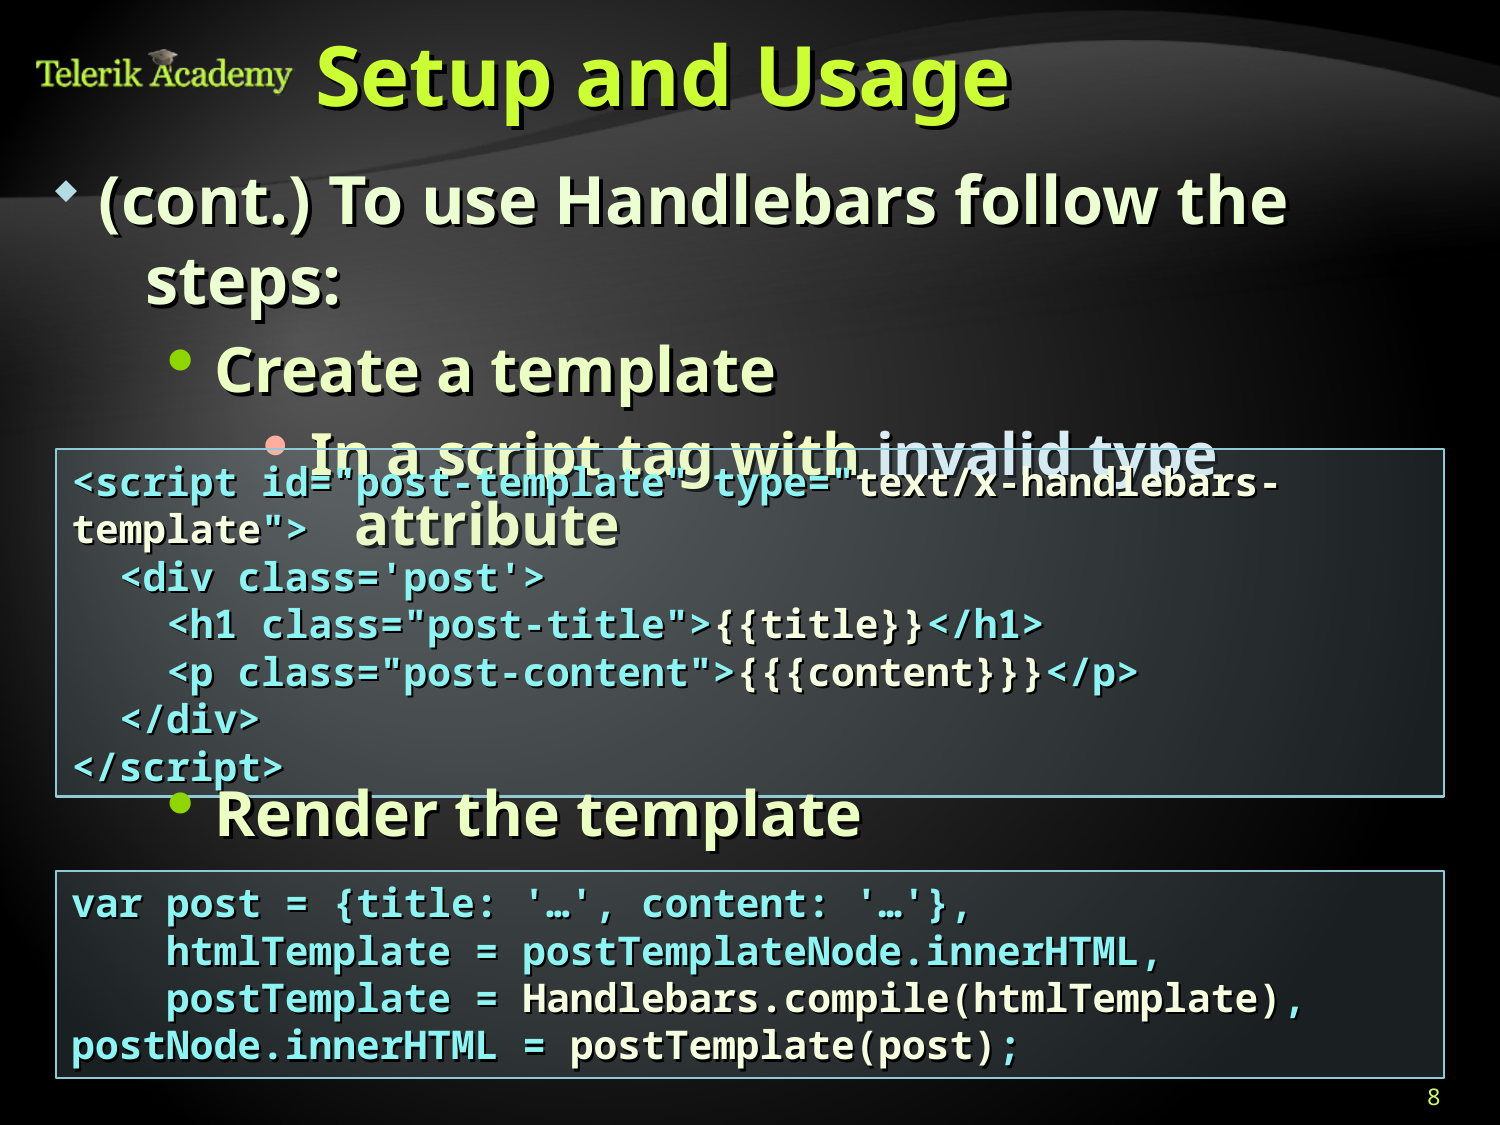

# Setup and Usage
(cont.) To use Handlebars follow the steps:
Create a template
In a script tag with invalid type attribute
<script id="post-template" type="text/x-handlebars-template">
 <div class='post'>
 <h1 class="post-title">{{title}}</h1>
 <p class="post-content">{{{content}}}</p>
 </div>
</script>
Render the template
var post = {title: '…', content: '…'},
 htmlTemplate = postTemplateNode.innerHTML,
 postTemplate = Handlebars.compile(htmlTemplate),
postNode.innerHTML = postTemplate(post);